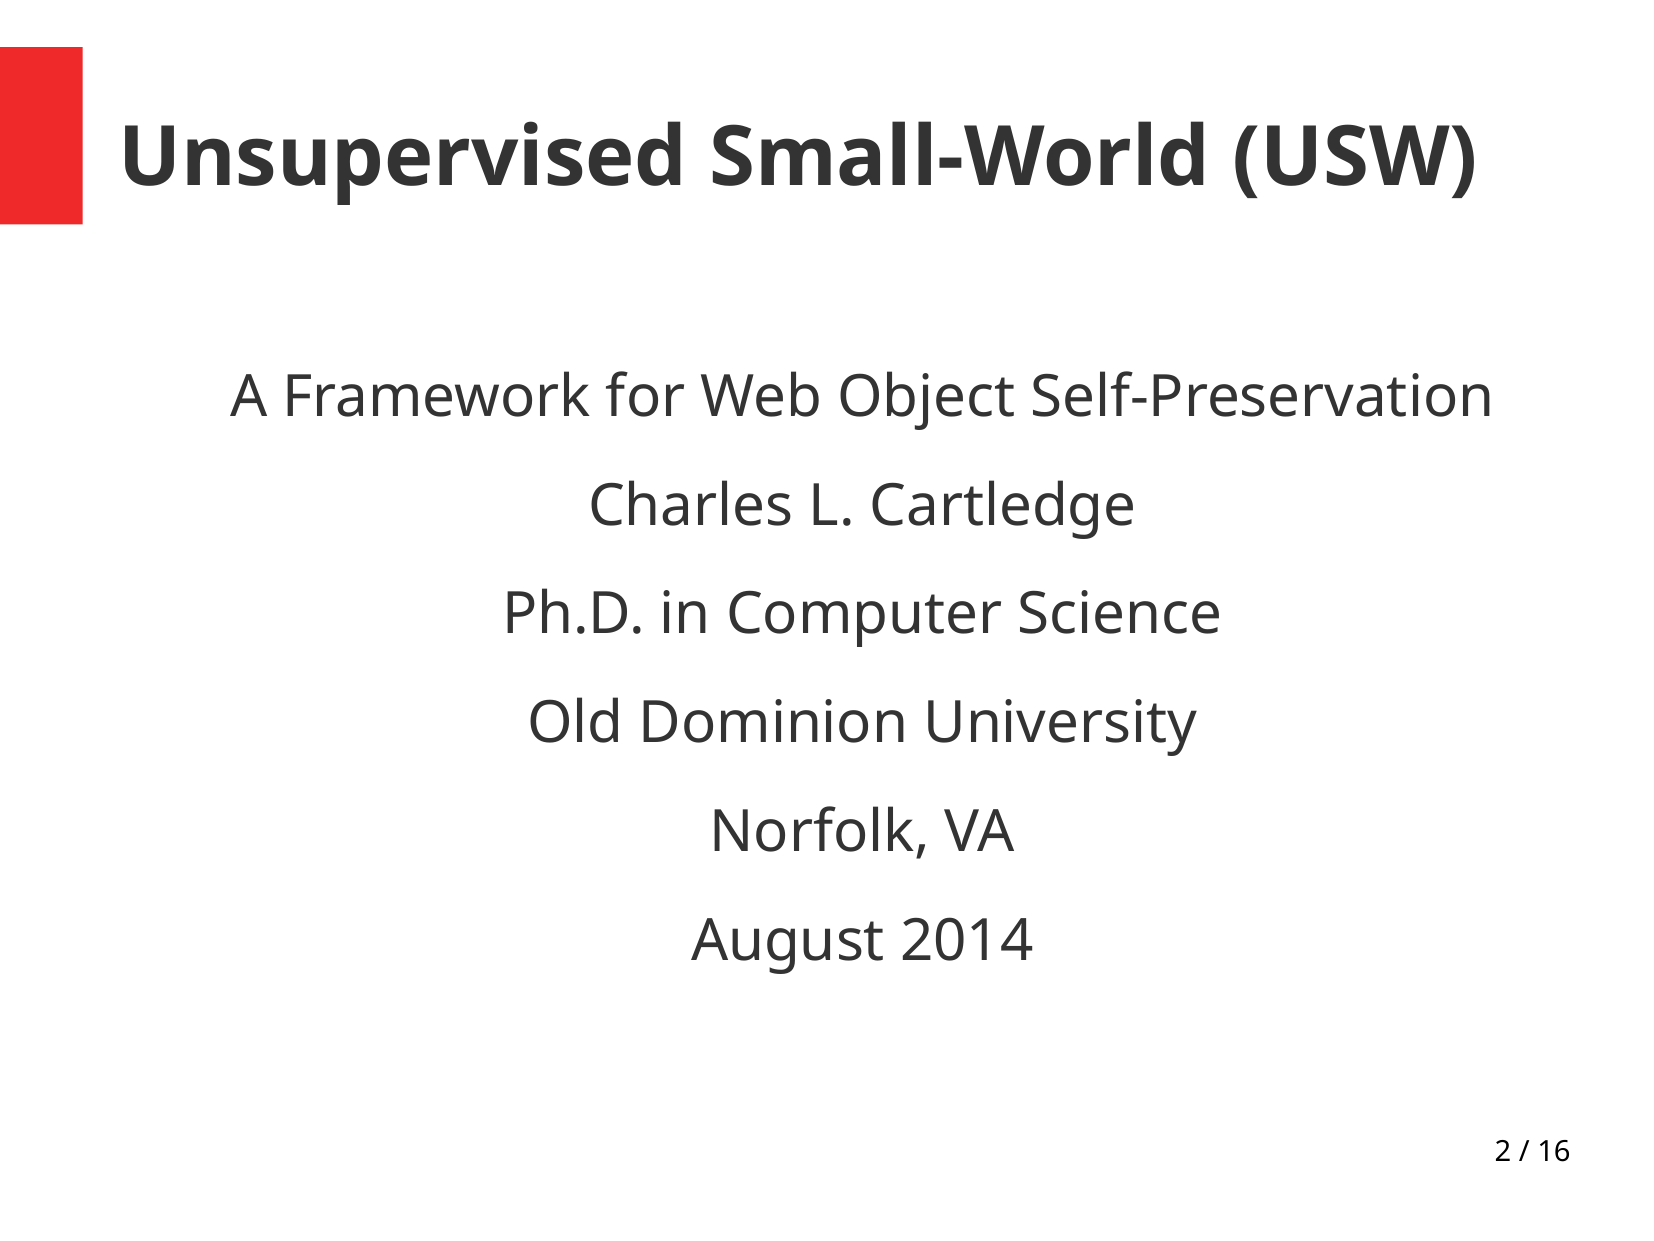

# Unsupervised Small-World (USW)
A Framework for Web Object Self-Preservation
Charles L. Cartledge
Ph.D. in Computer Science
Old Dominion University
Norfolk, VA
August 2014
2